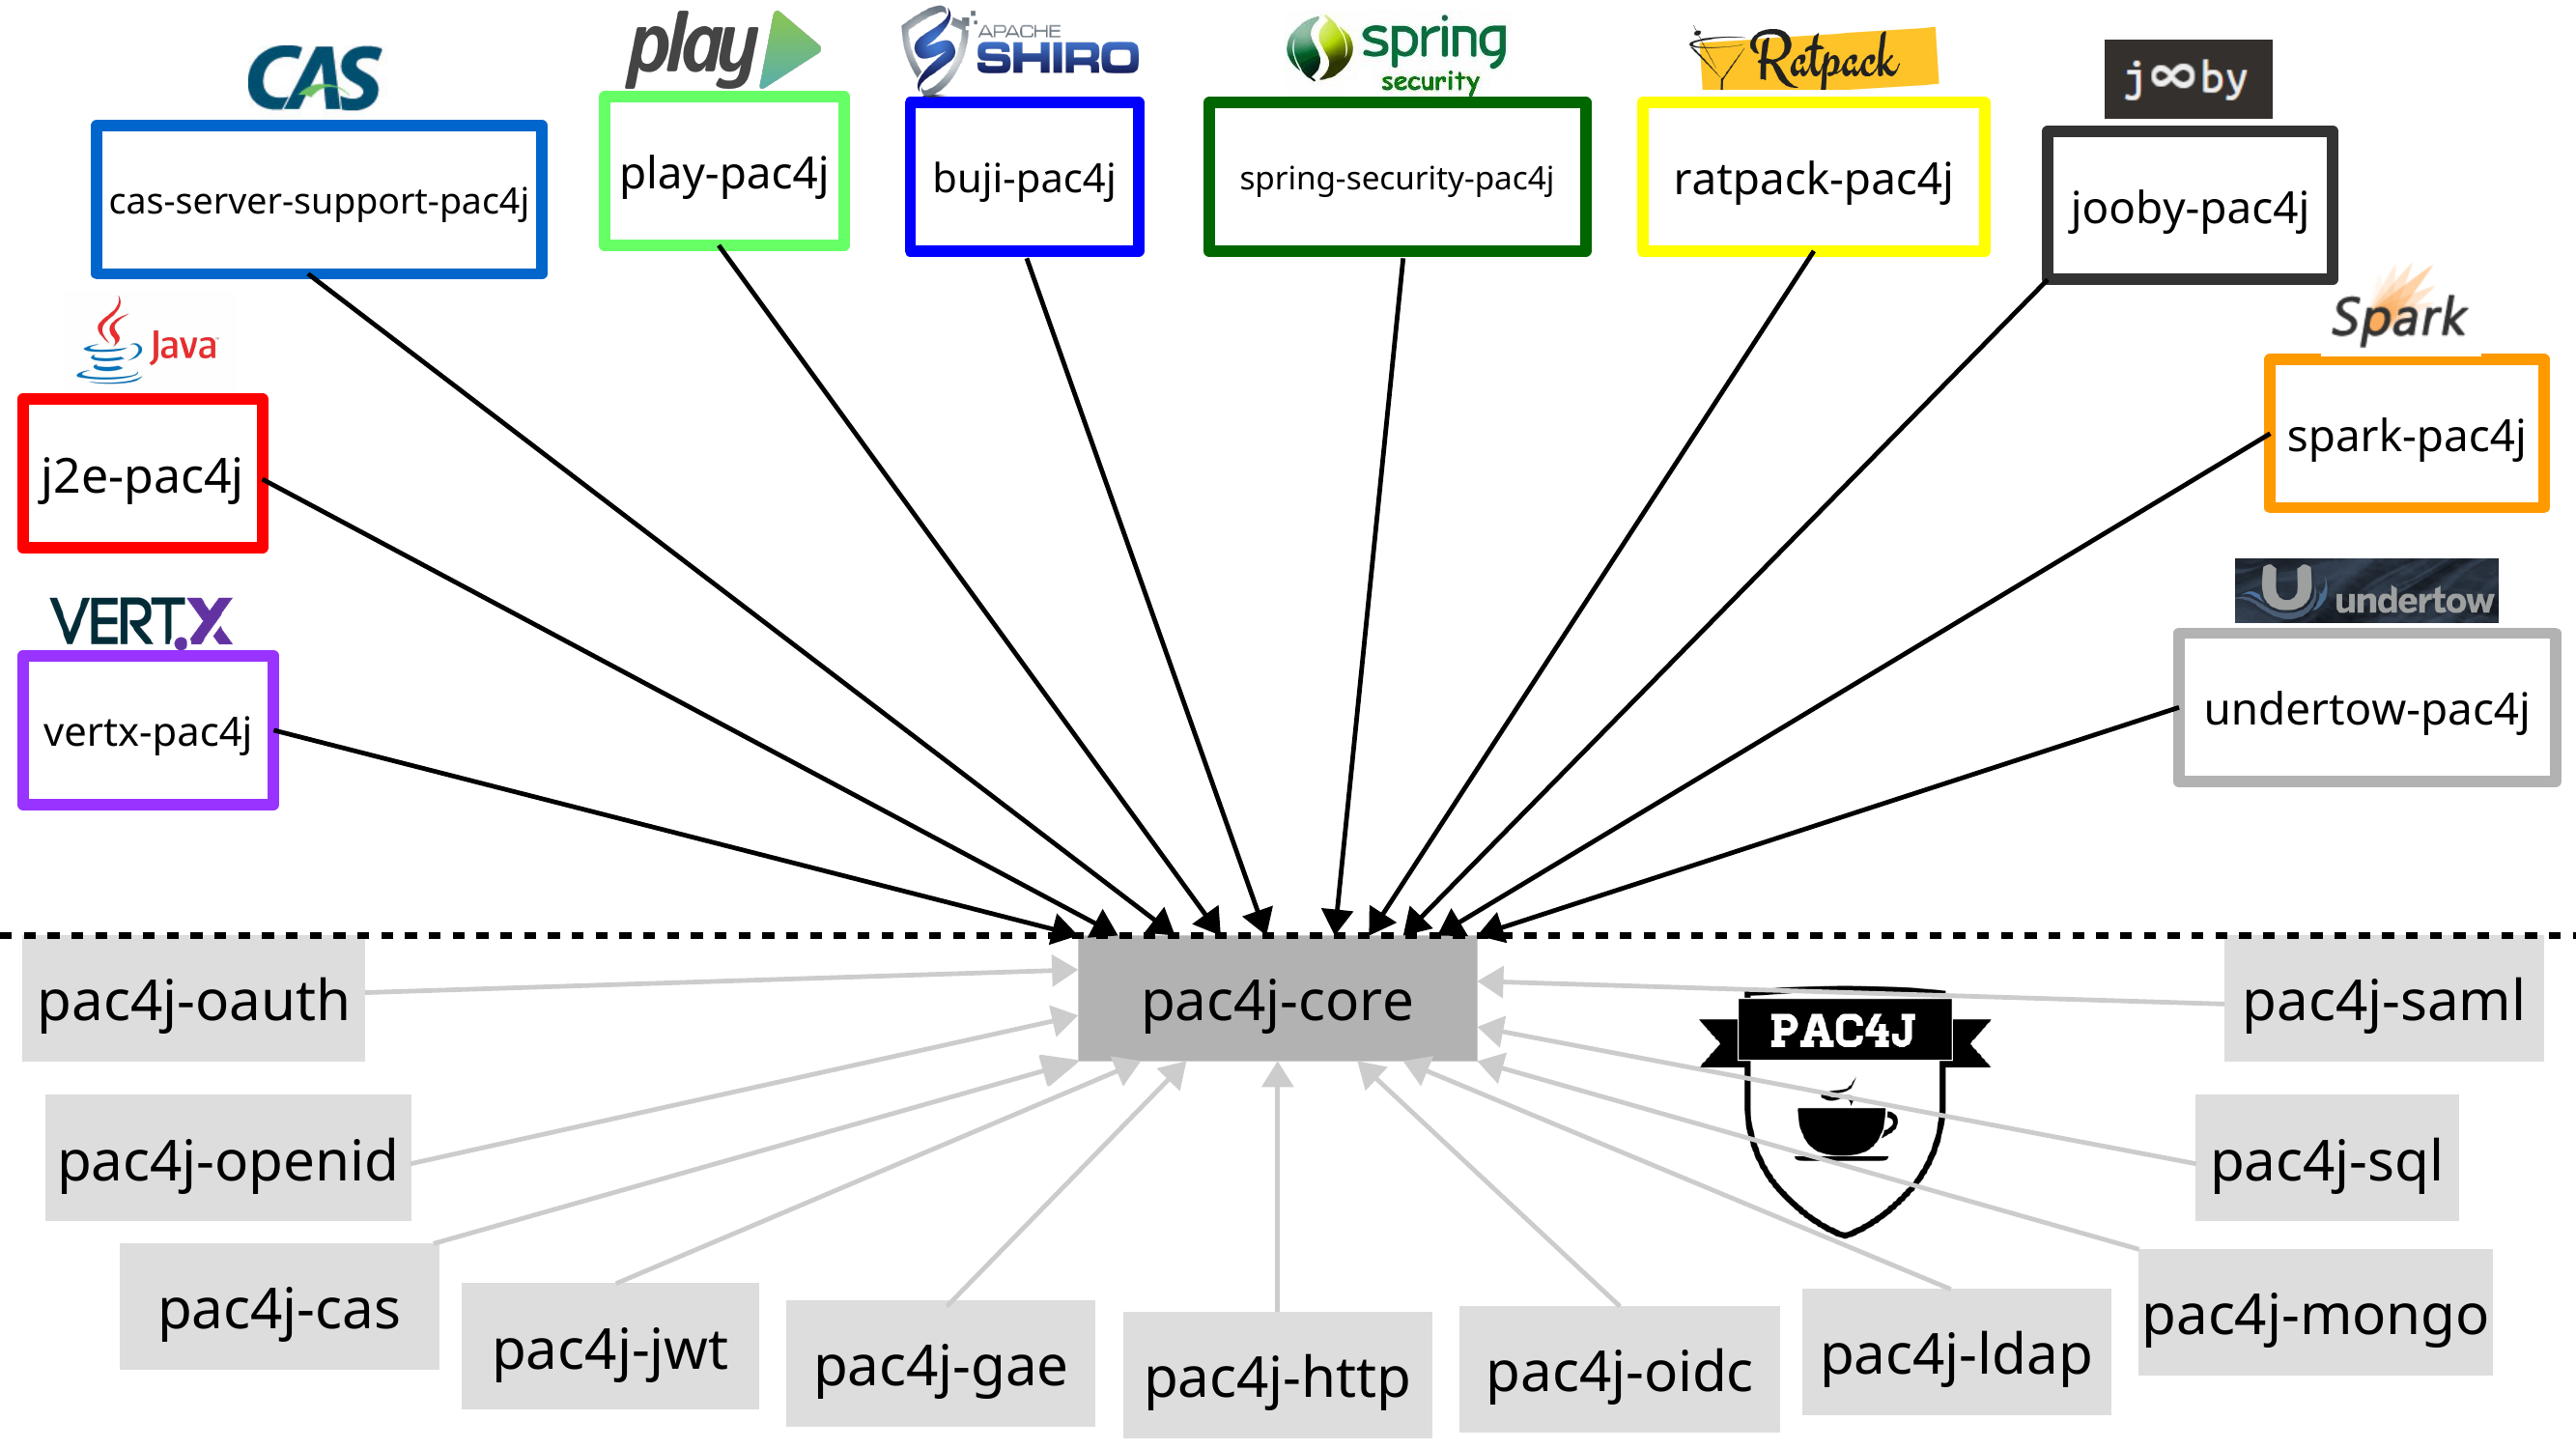

play-pac4j
buji-pac4j
spring-security-pac4j
ratpack-pac4j
cas-server-support-pac4j
jooby-pac4j
spark-pac4j
j2e-pac4j
undertow-pac4j
vertx-pac4j
pac4j-oauth
pac4j-core
pac4j-saml
pac4j-openid
pac4j-sql
pac4j-cas
pac4j-mongo
pac4j-jwt
pac4j-ldap
pac4j-gae
pac4j-oidc
pac4j-http